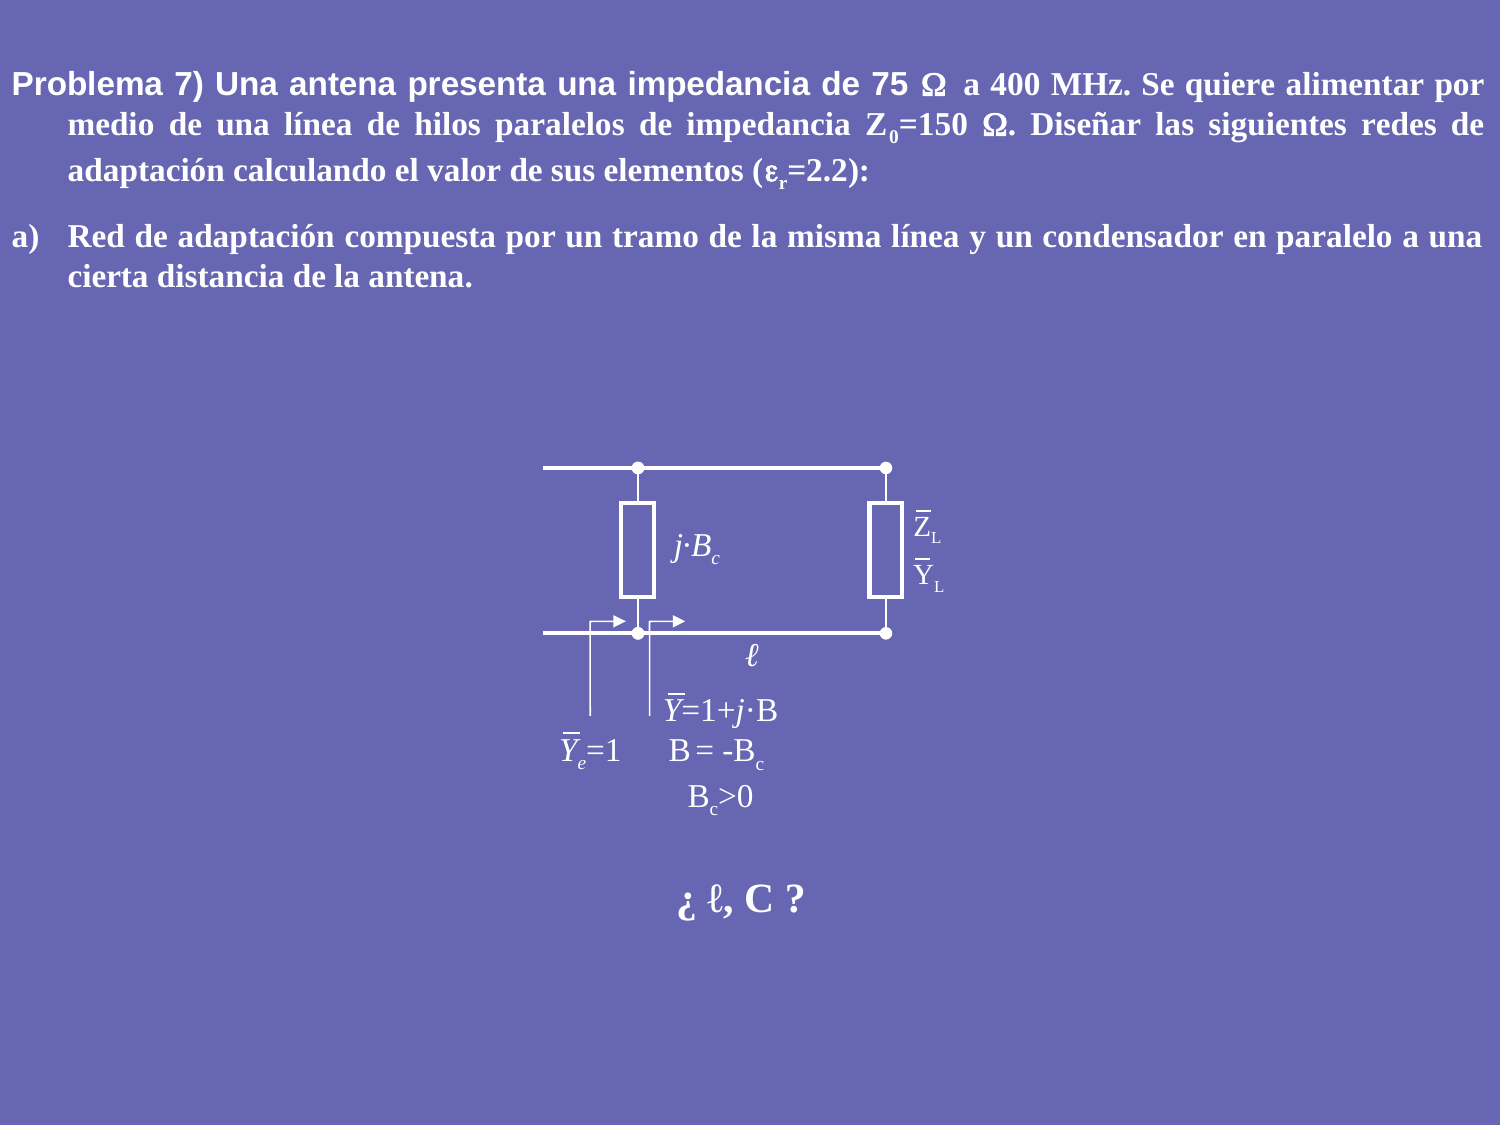

Problema 7) Una antena presenta una impedancia de 75 a 400 MHz. Se quiere alimentar por medio de una línea de hilos paralelos de impedancia Z0=150 . Diseñar las siguientes redes de adaptación calculando el valor de sus elementos (r=2.2):
Red de adaptación compuesta por un tramo de la misma línea y un condensador en paralelo a una cierta distancia de la antena.
ZL
j∙Bc
YL
ℓ
Y=1+j·B
B = -Bc
Bc>0
Ye=1
¿ ℓ, C ?